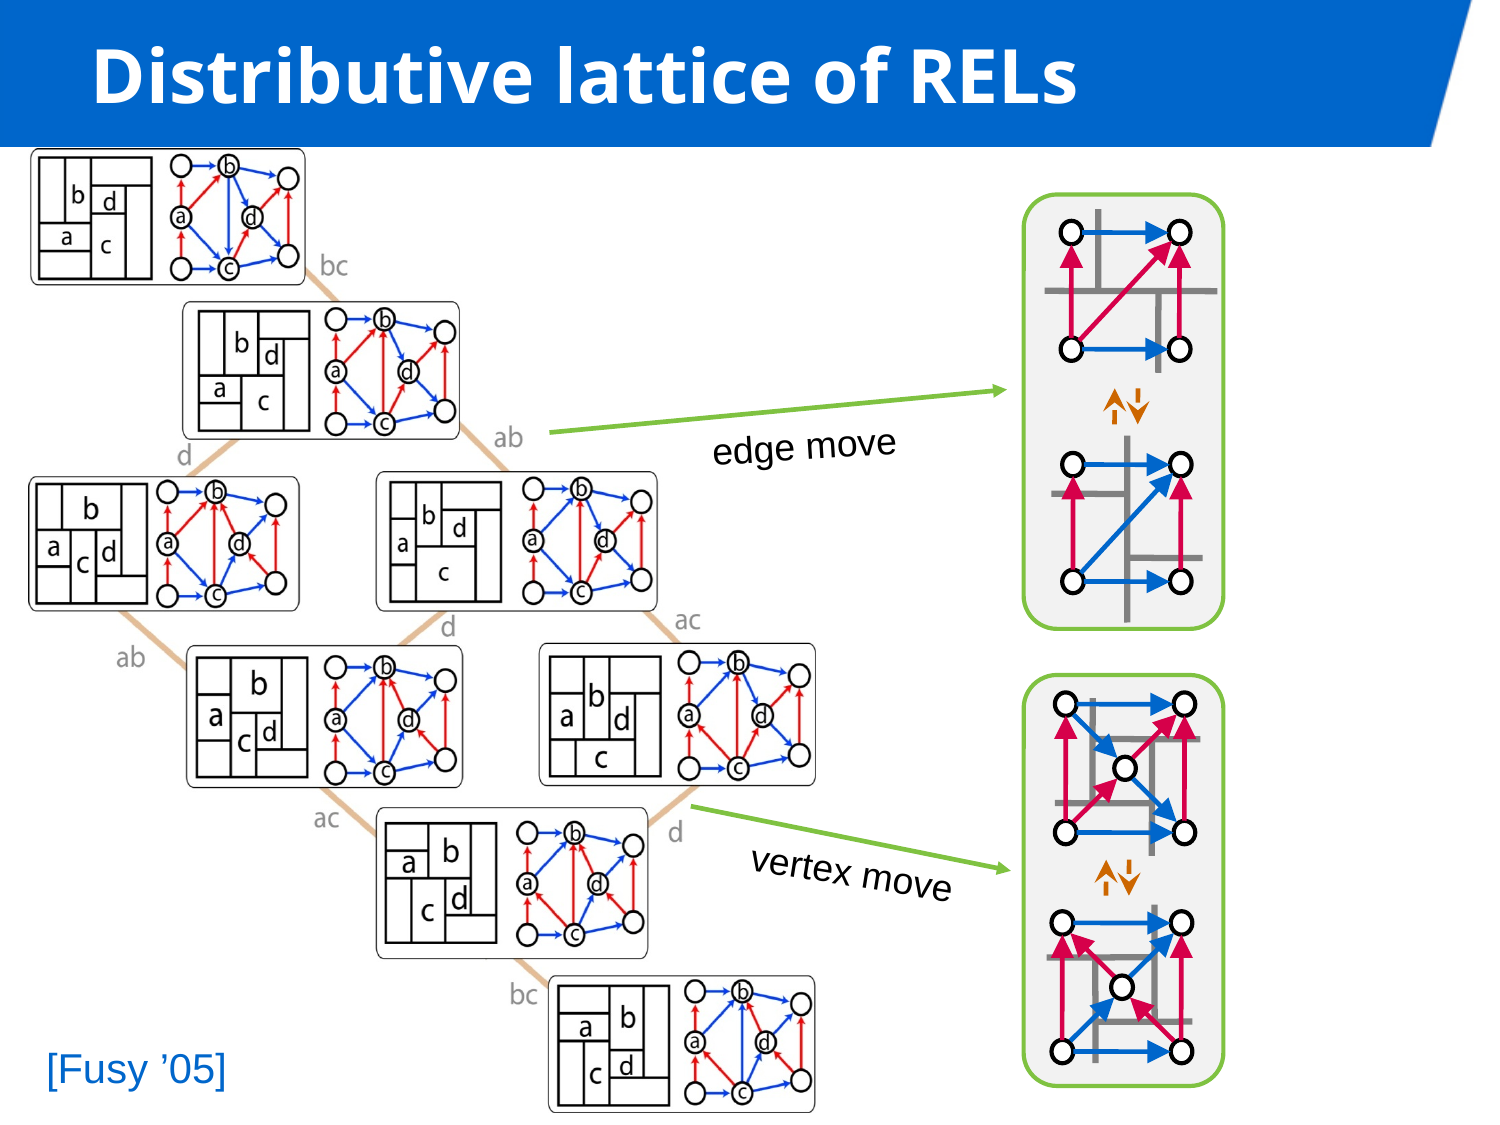

# Distributive lattice of RELs
edge move
vertex move
[Fusy ’05]